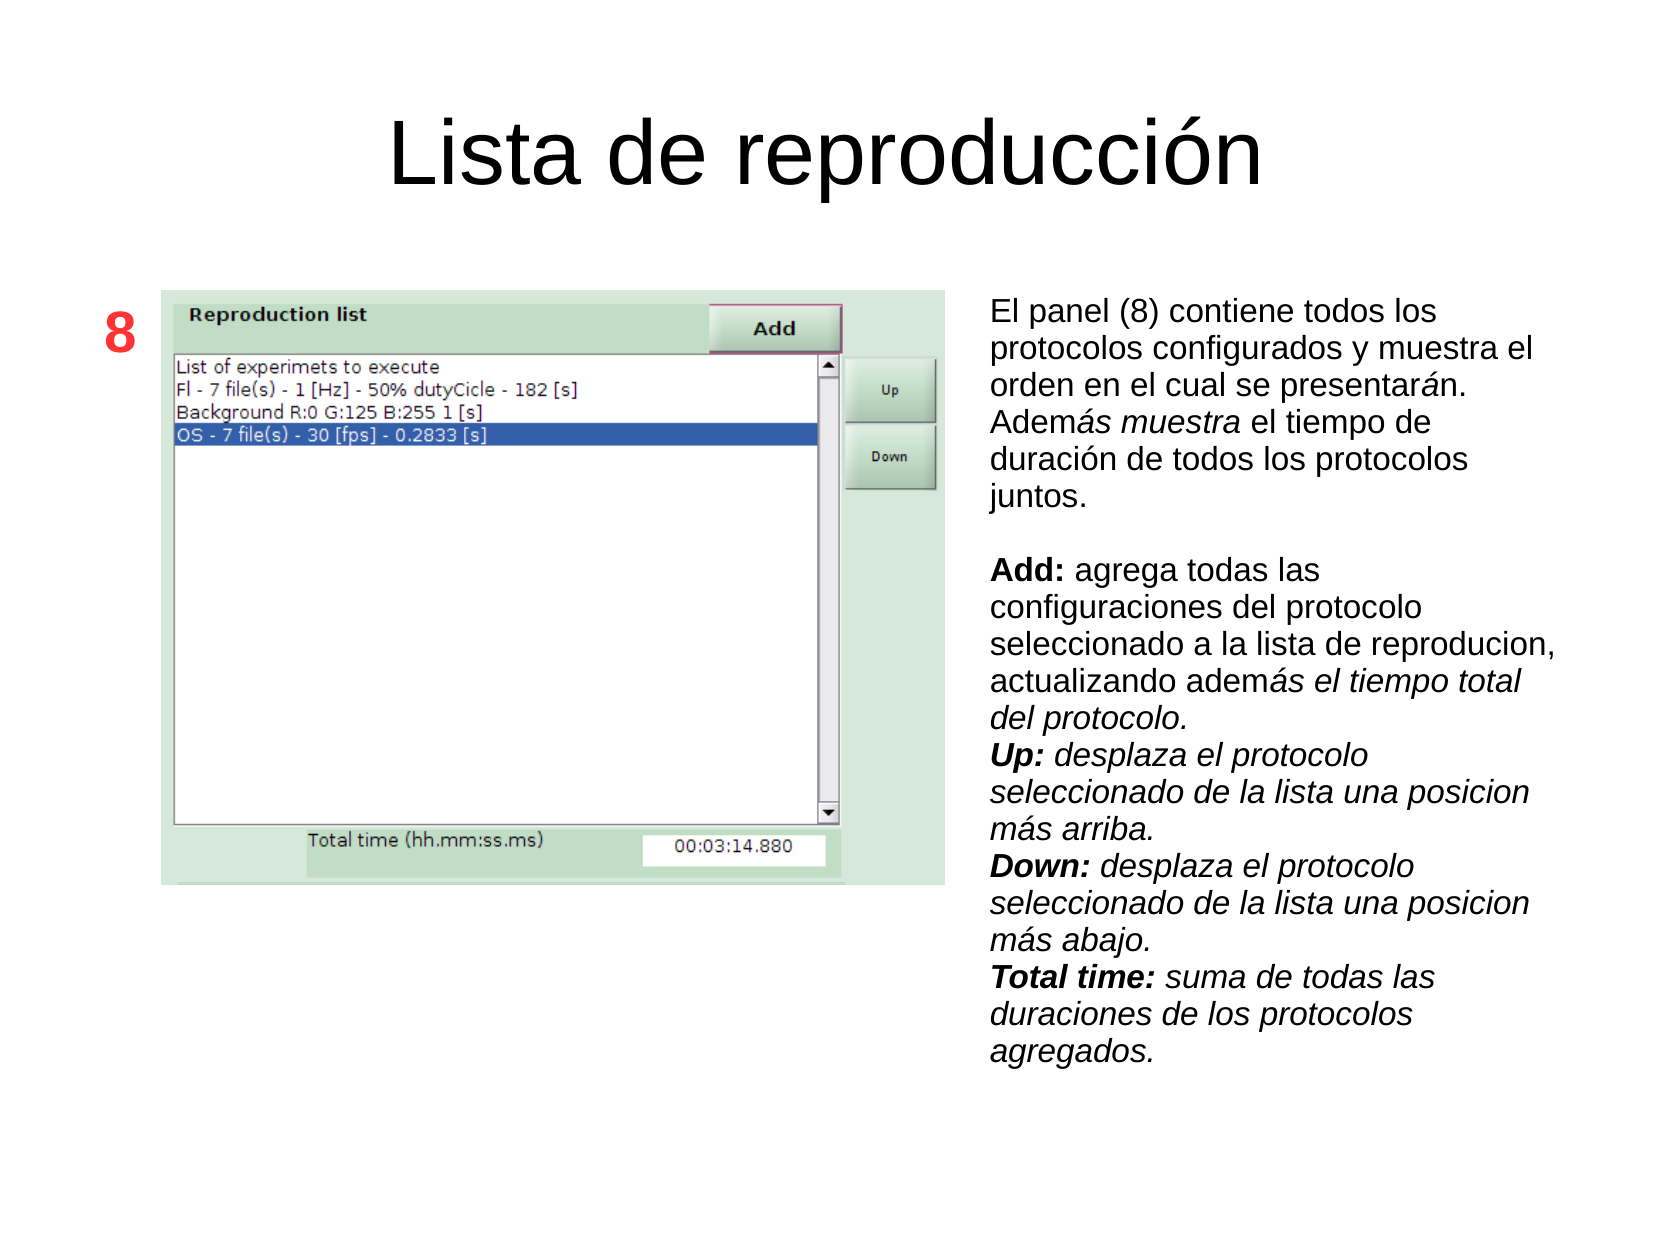

# Lista de reproducción
El panel (8) contiene todos los protocolos configurados y muestra el orden en el cual se presentarán. Además muestra el tiempo de duración de todos los protocolos juntos.
Add: agrega todas las configuraciones del protocolo seleccionado a la lista de reproducion, actualizando además el tiempo total del protocolo.
Up: desplaza el protocolo seleccionado de la lista una posicion más arriba.
Down: desplaza el protocolo seleccionado de la lista una posicion más abajo.
Total time: suma de todas las duraciones de los protocolos agregados.
8